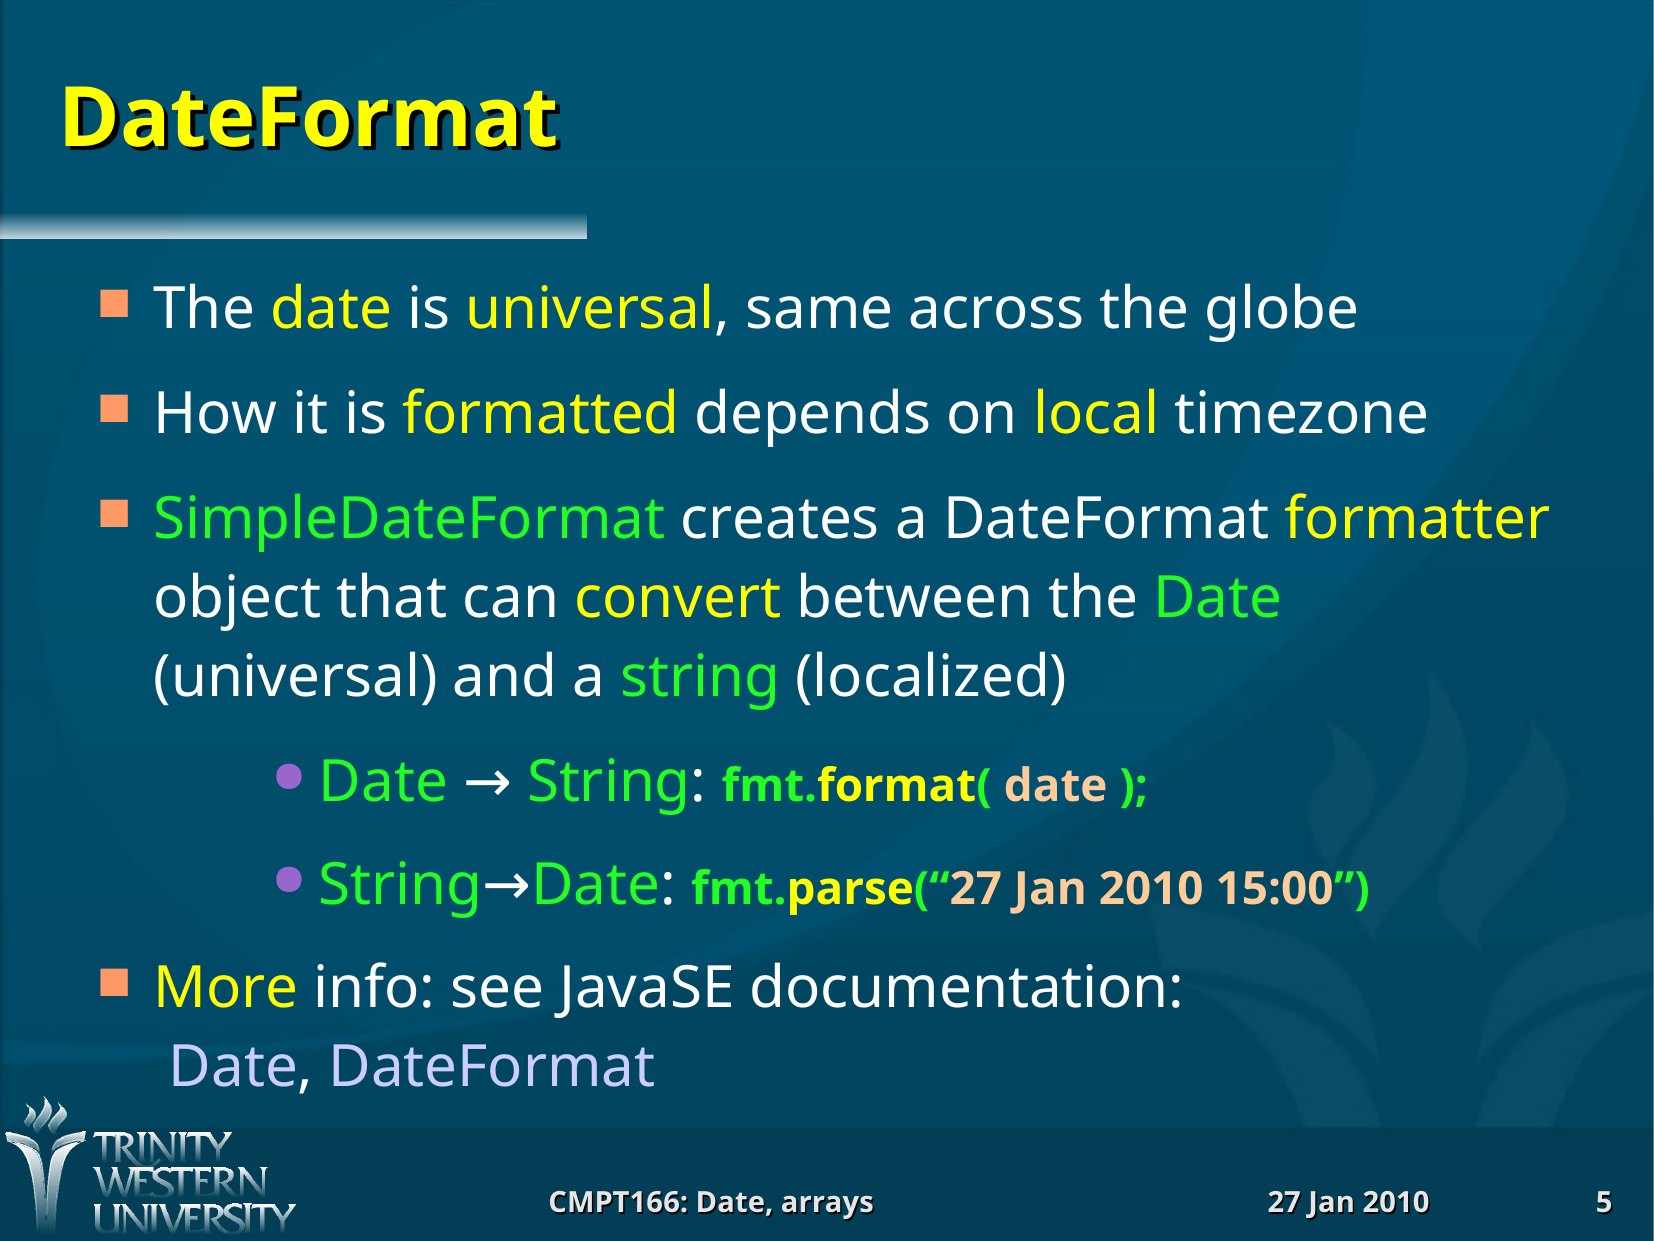

# DateFormat
The date is universal, same across the globe
How it is formatted depends on local timezone
SimpleDateFormat creates a DateFormat formatter object that can convert between the Date (universal) and a string (localized)
Date → String: fmt.format( date );
String→Date: fmt.parse(“27 Jan 2010 15:00”)
More info: see JavaSE documentation:
 Date, DateFormat
CMPT166: Date, arrays
27 Jan 2010
5